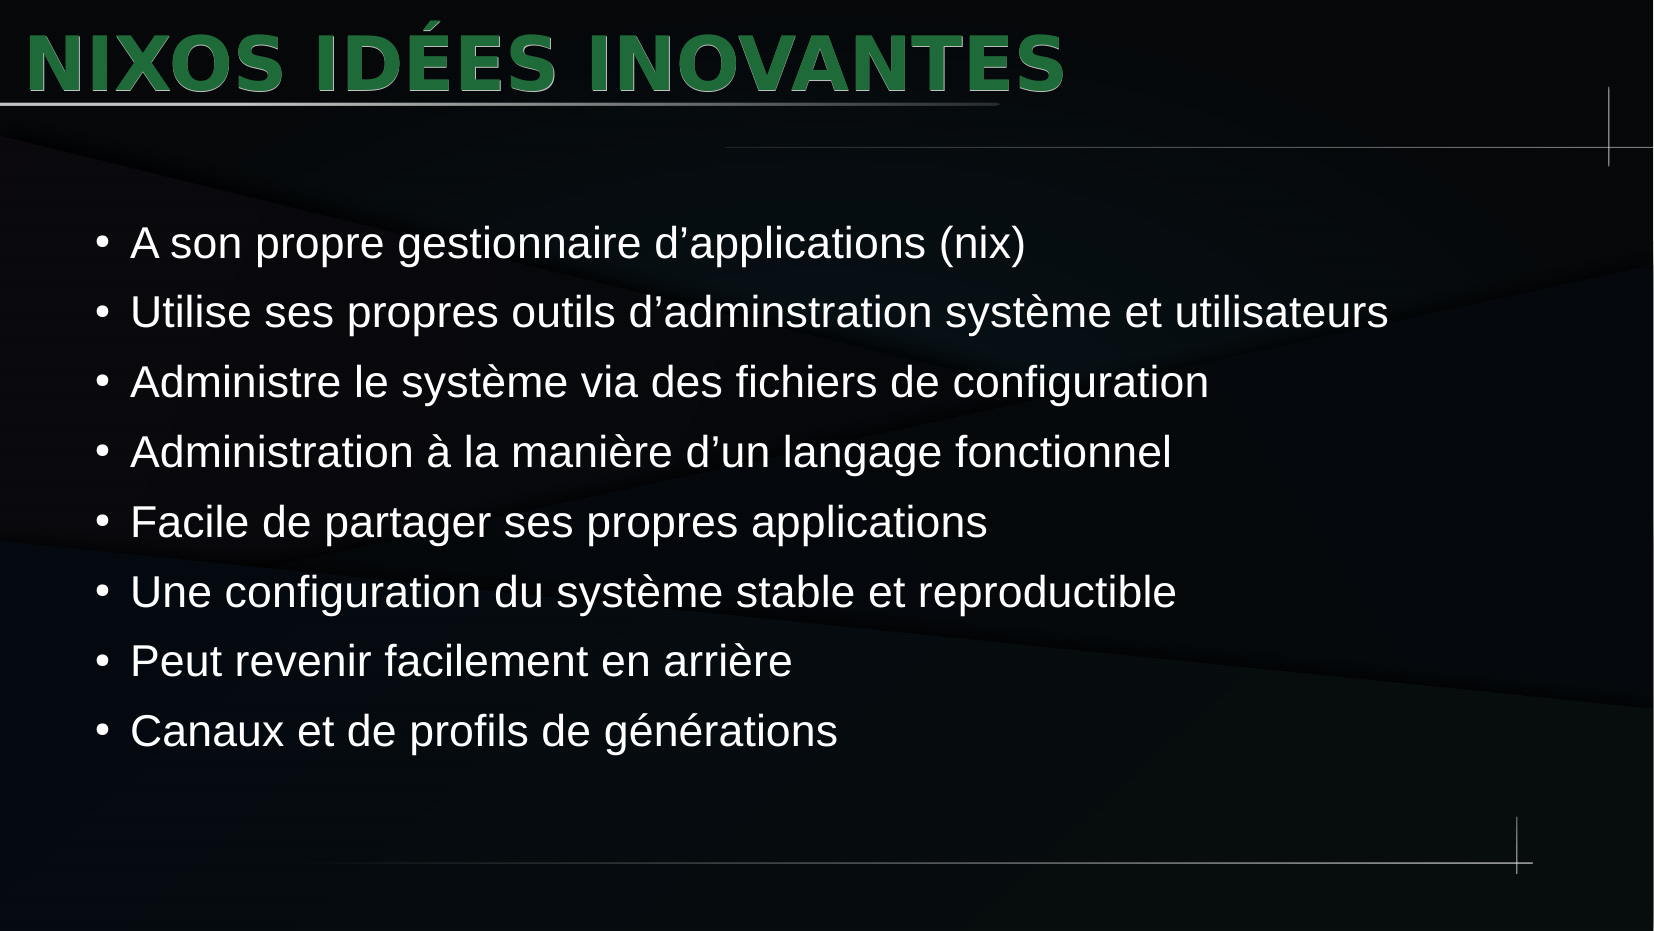

# NixOS idées inovantes
A son propre gestionnaire d’applications (nix)
Utilise ses propres outils d’adminstration système et utilisateurs
Administre le système via des fichiers de configuration
Administration à la manière d’un langage fonctionnel
Facile de partager ses propres applications
Une configuration du système stable et reproductible
Peut revenir facilement en arrière
Canaux et de profils de générations